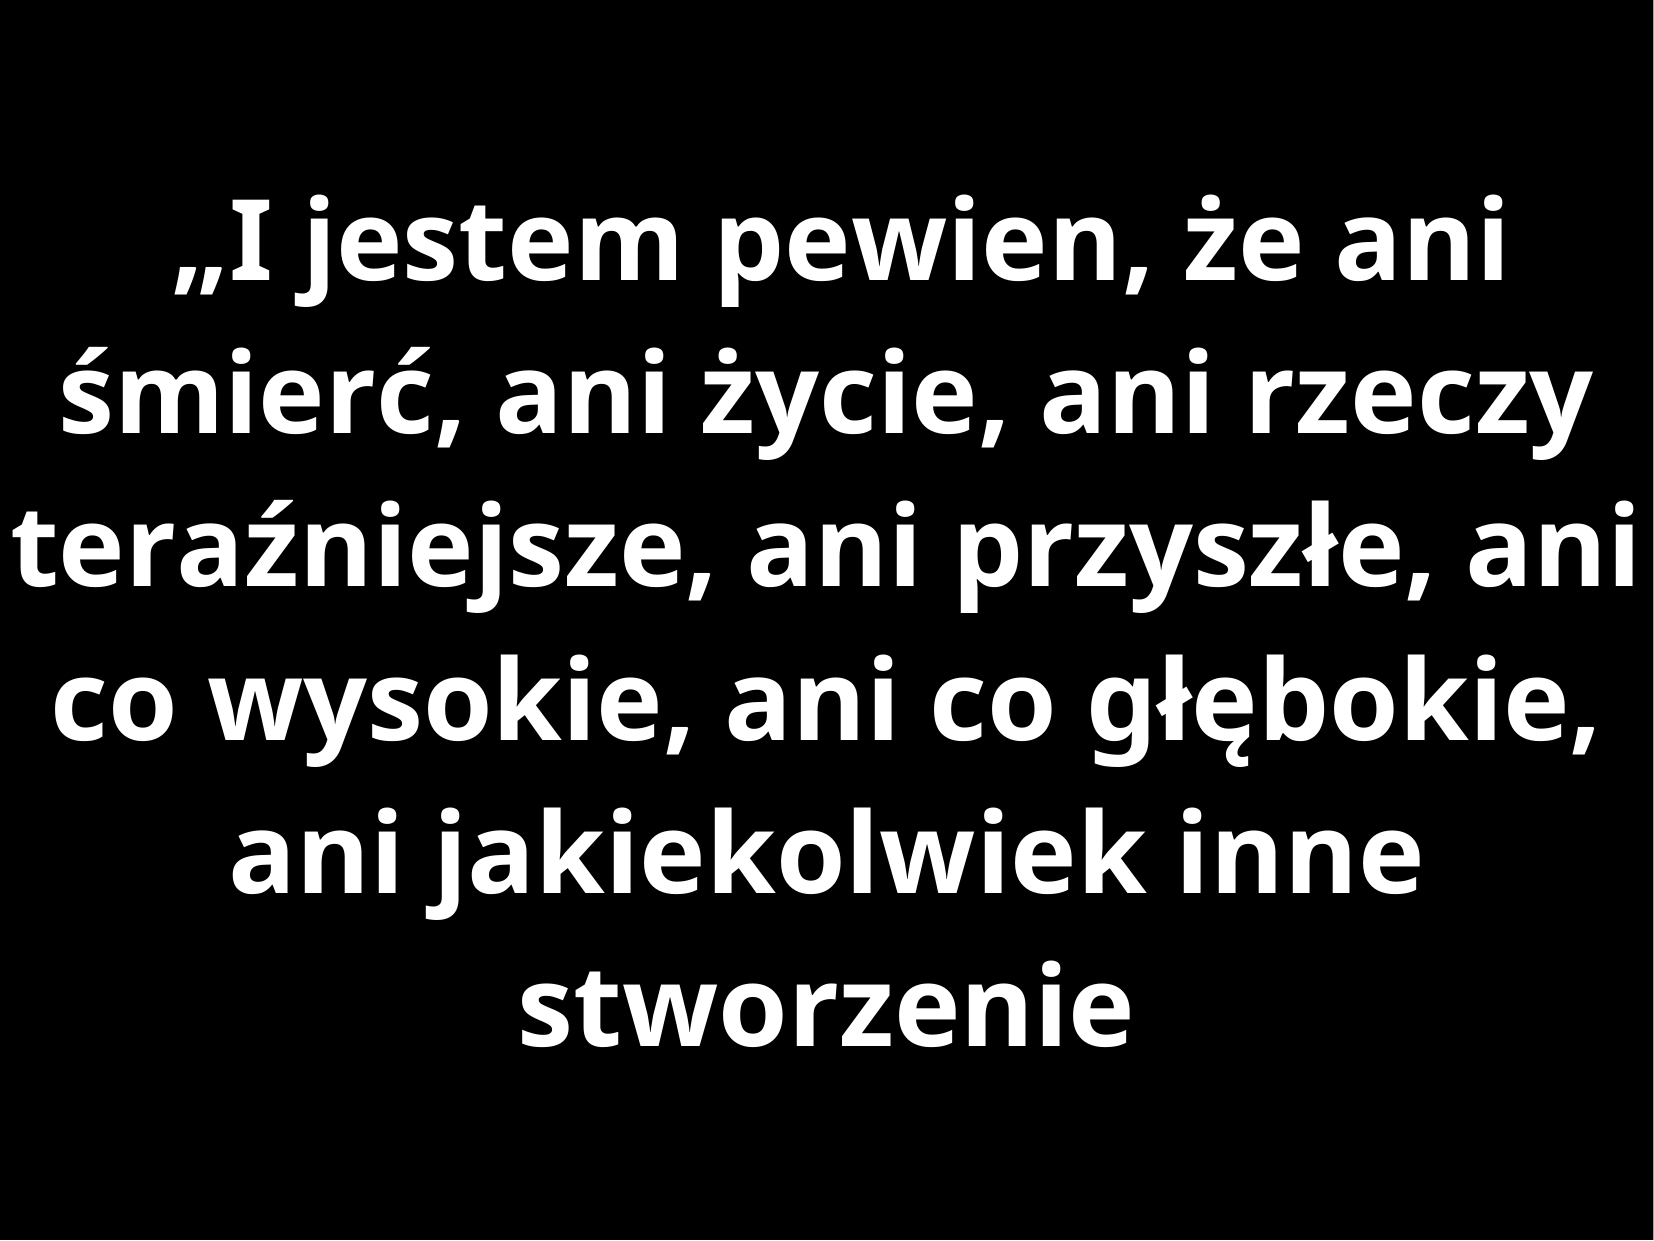

# „I jestem pewien, że ani śmierć, ani życie, ani rzeczy teraźniejsze, ani przyszłe, ani co wysokie, ani co głębokie, ani jakiekolwiek inne stworzenie